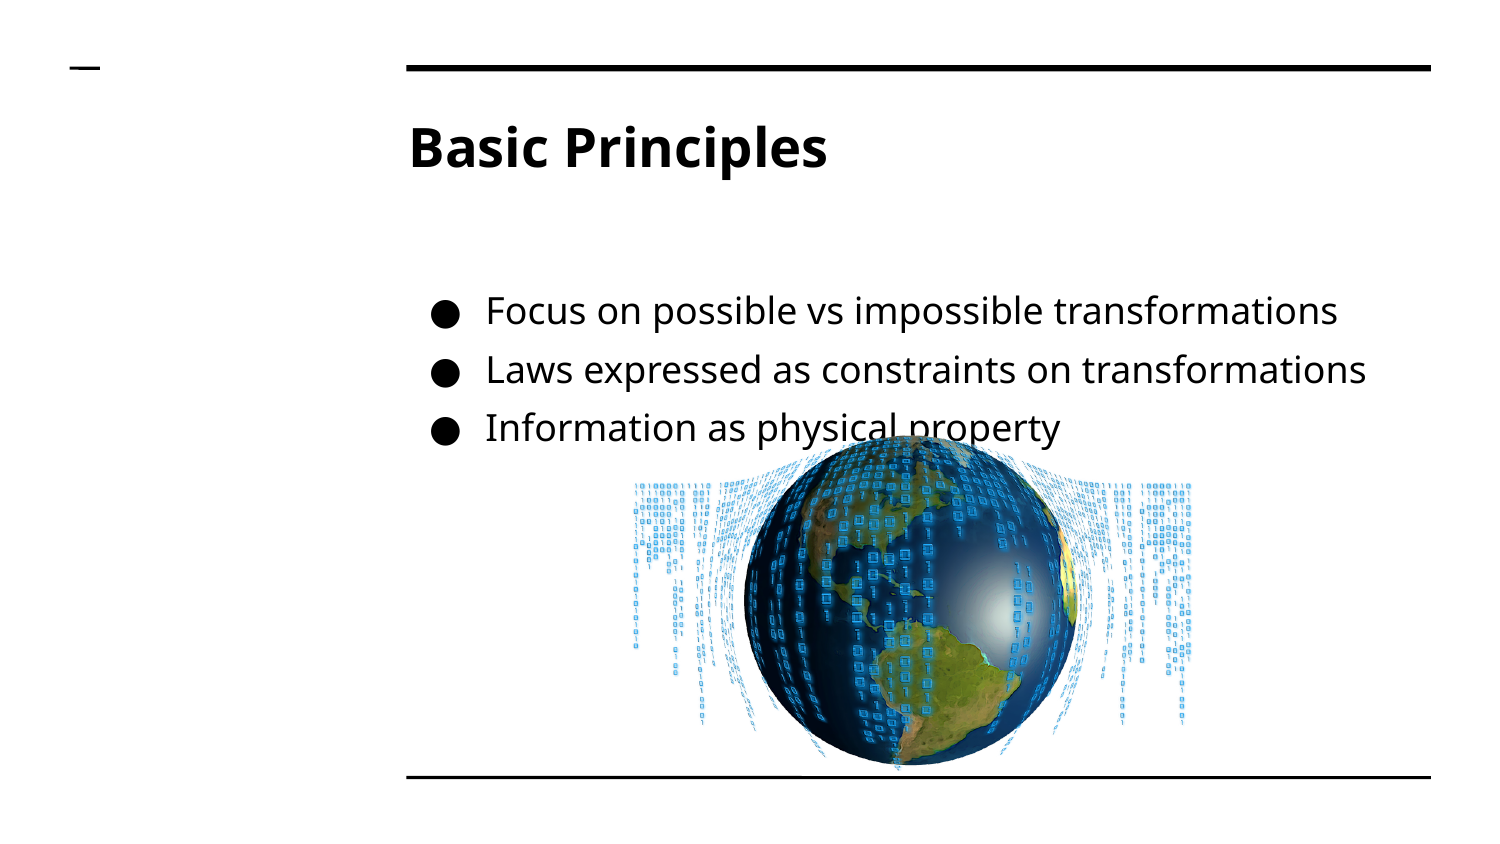

# Basic Principles
Focus on possible vs impossible transformations
Laws expressed as constraints on transformations
Information as physical property